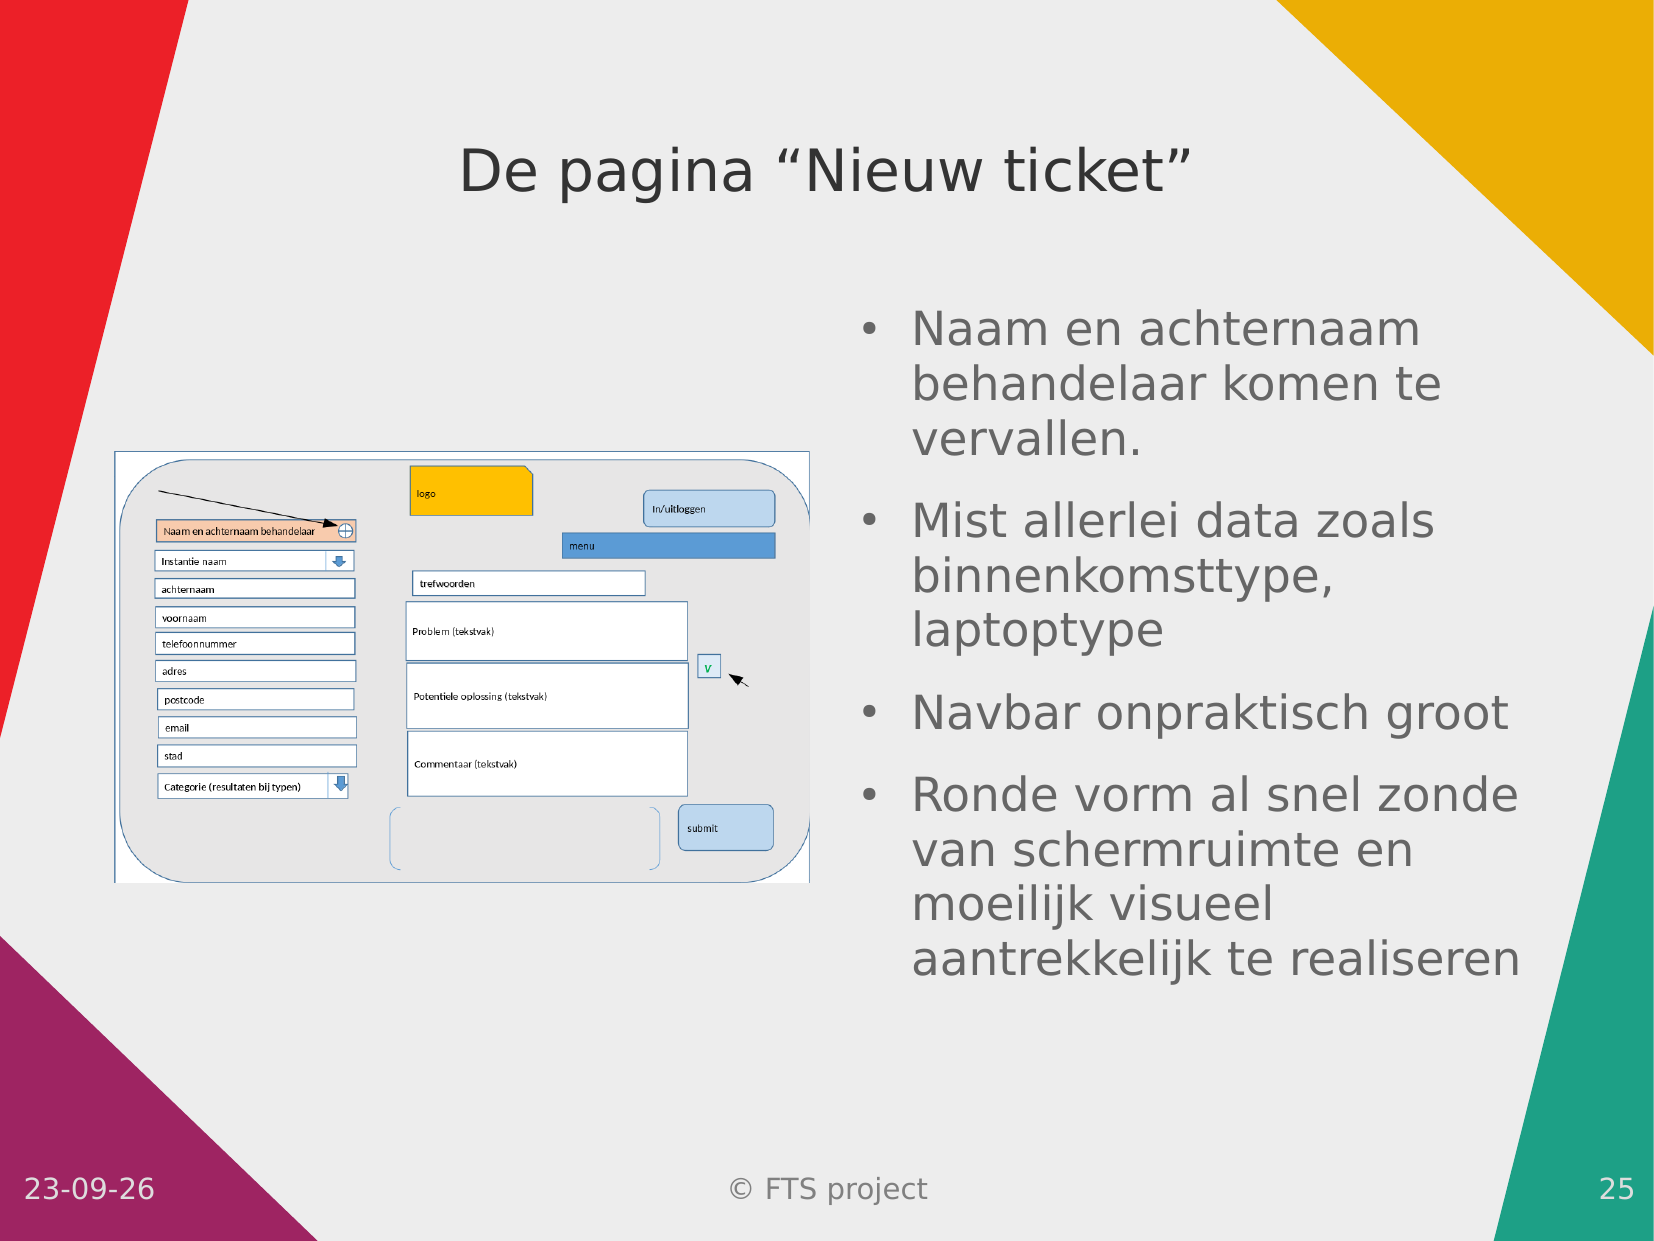

# De pagina “Nieuw ticket”
Naam en achternaam behandelaar komen te vervallen.
Mist allerlei data zoals binnenkomsttype, laptoptype
Navbar onpraktisch groot
Ronde vorm al snel zonde van schermruimte en moeilijk visueel aantrekkelijk te realiseren
© FTS project
25